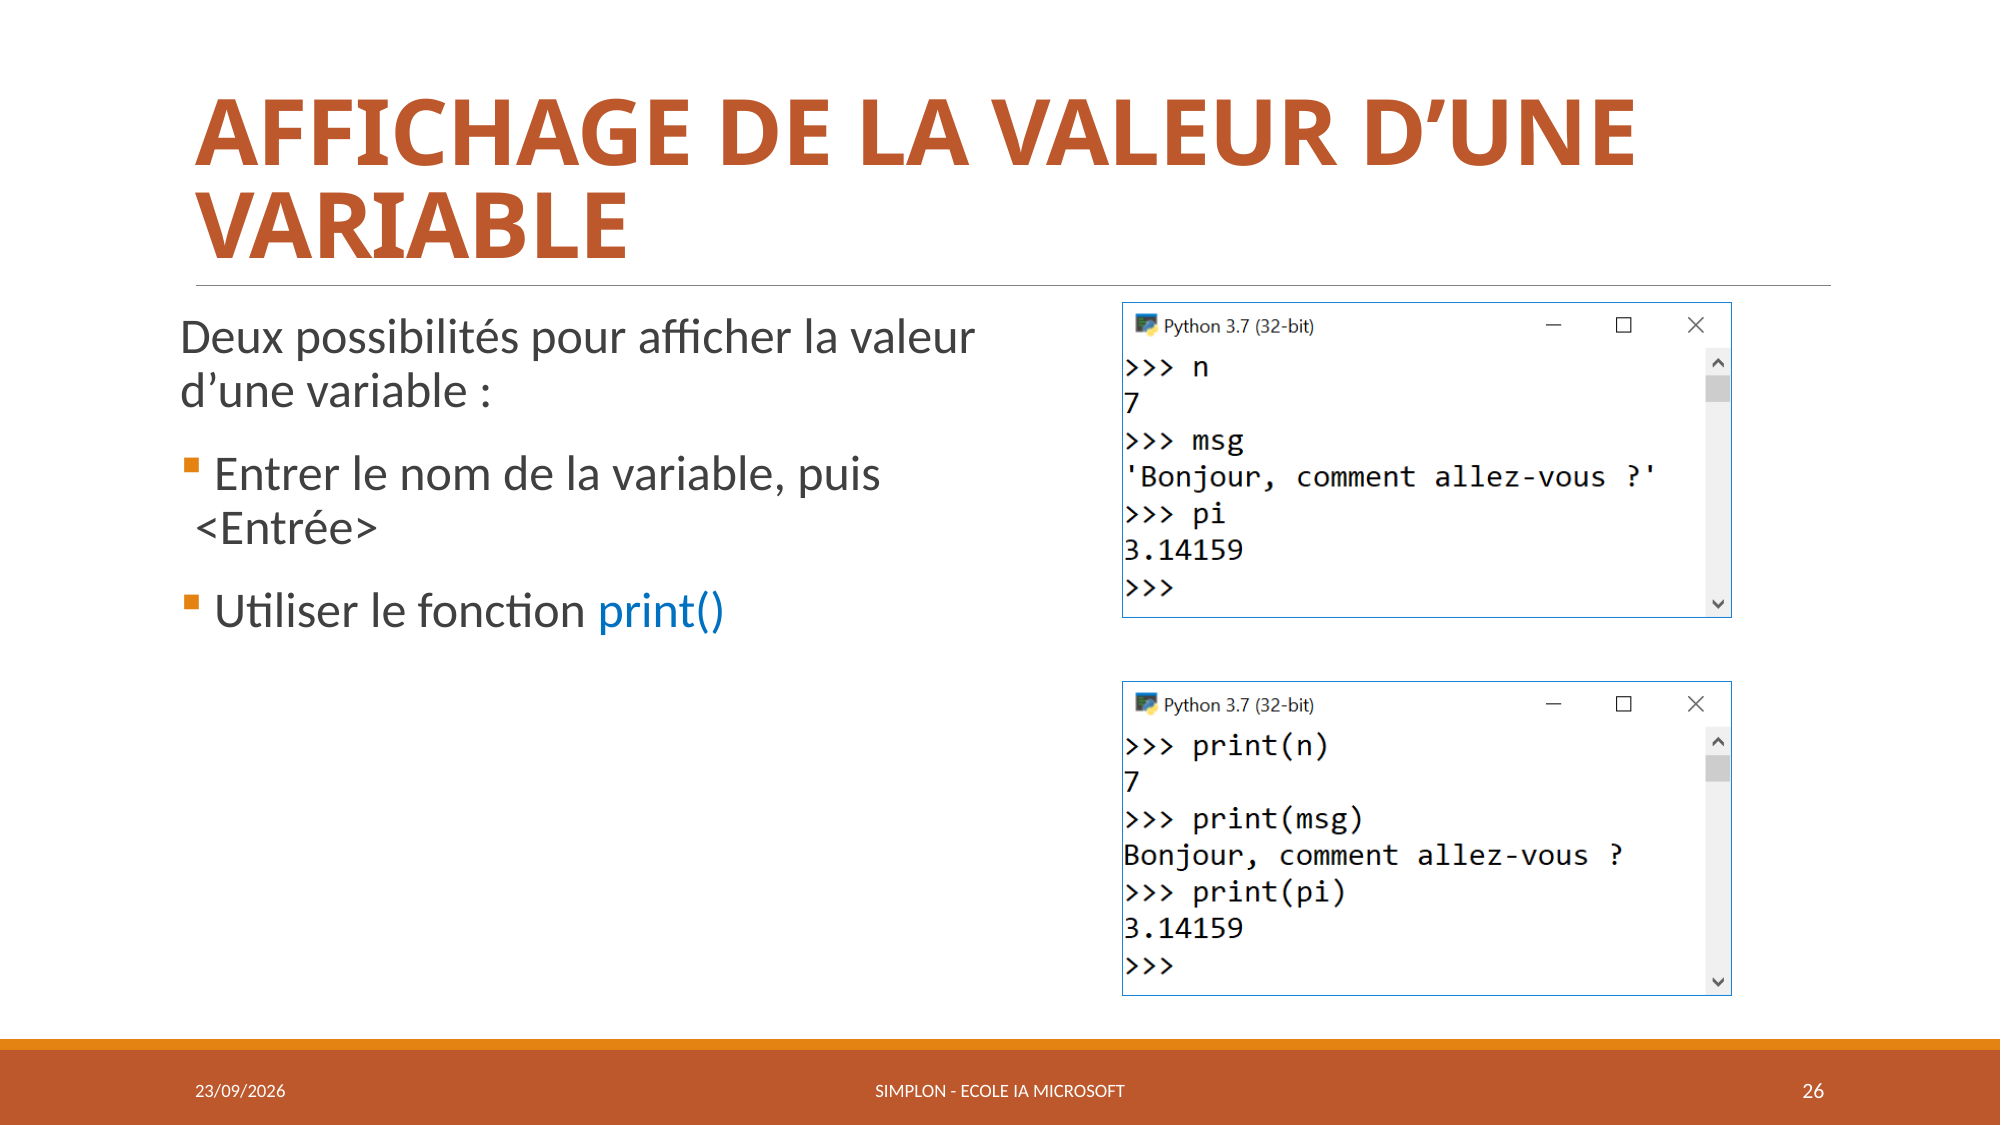

# AFFICHAGE DE LA VALEUR D’UNE VARIABLE
Deux possibilités pour afficher la valeur d’une variable :
 Entrer le nom de la variable, puis <Entrée>
 Utiliser le fonction print()
Simplon - Ecole IA Microsoft